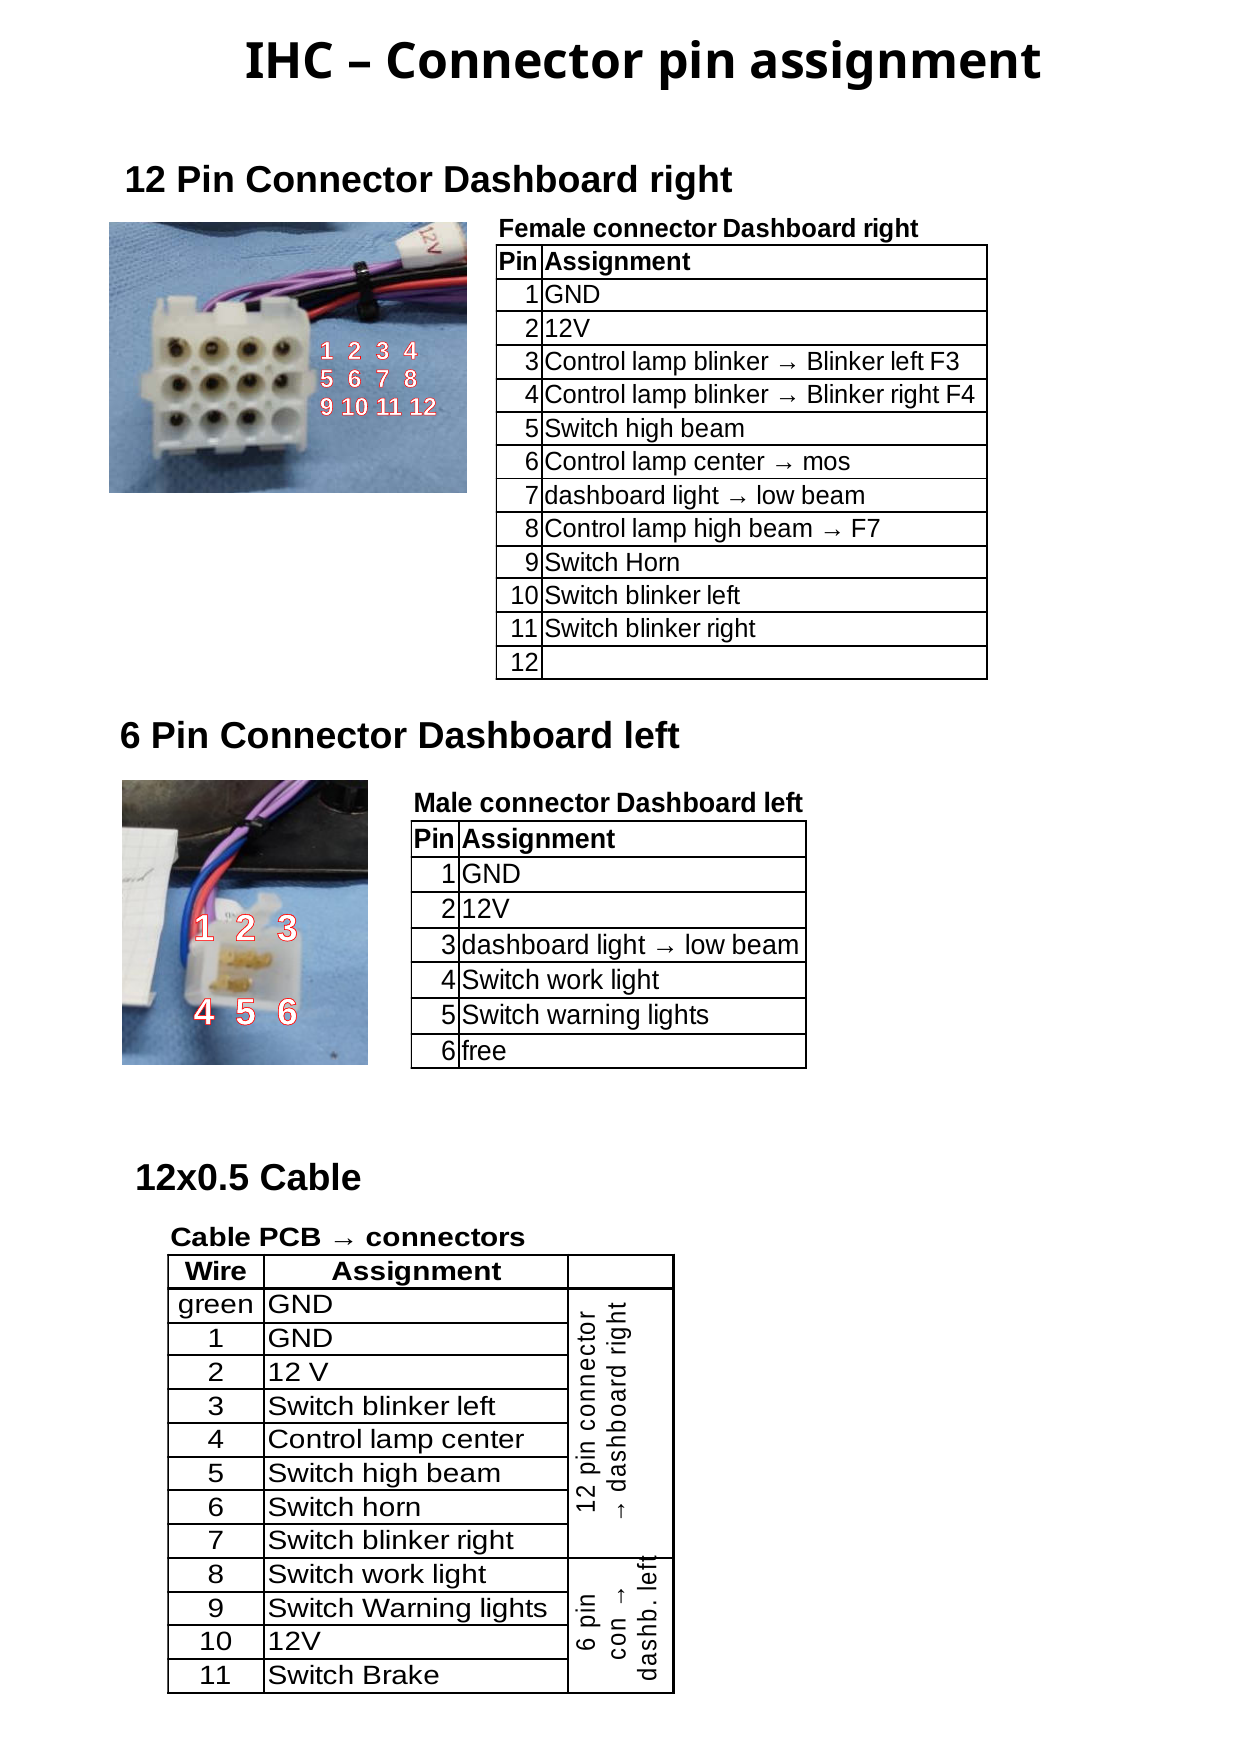

IHC – Connector pin assignment
12 Pin Connector Dashboard right
1 2 3 4
5 6 7 8
9 10 11 12
6 Pin Connector Dashboard left
1 2 3
4 5 6
1 2 3
4 5 6
1 2 3
4 5 6
12x0.5 Cable